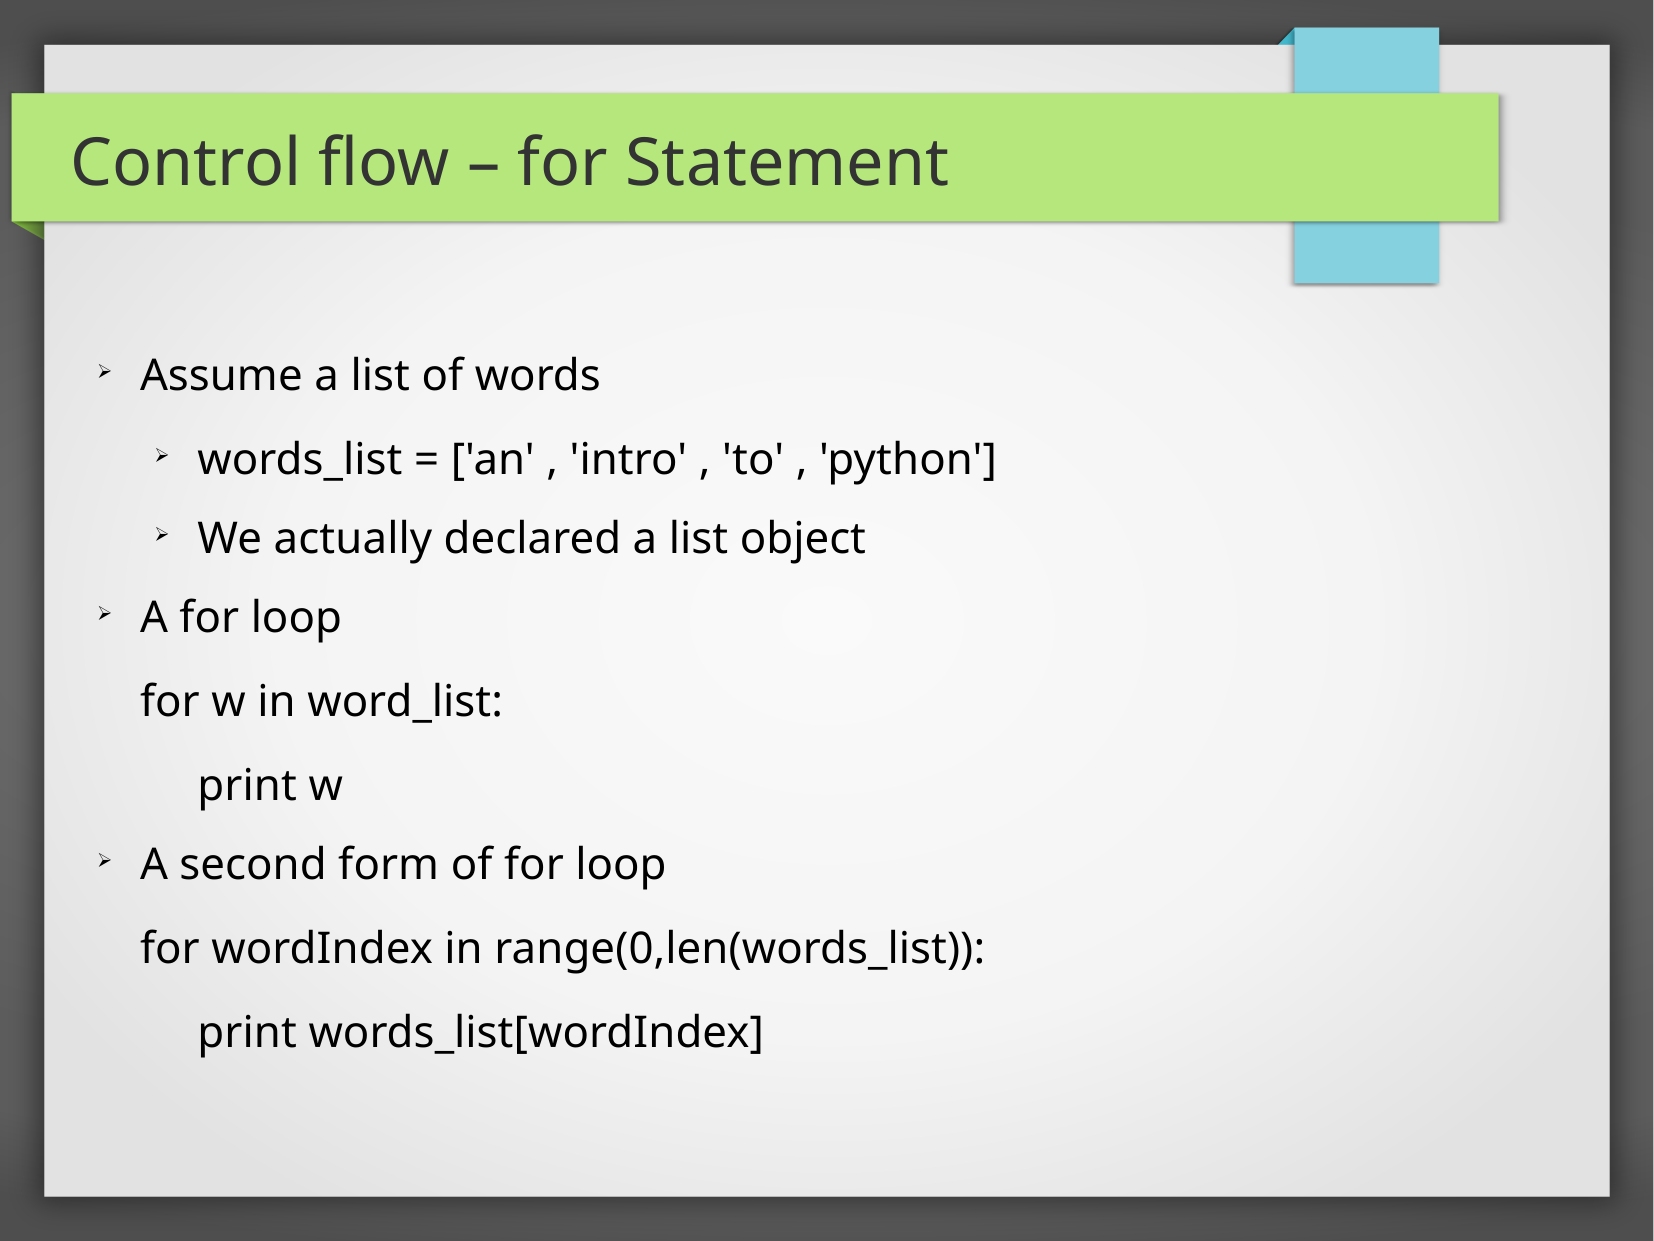

# Control flow – for Statement
Assume a list of words
words_list = ['an' , 'intro' , 'to' , 'python']
We actually declared a list object
A for loop
for w in word_list:
print w
A second form of for loop
for wordIndex in range(0,len(words_list)):
print words_list[wordIndex]